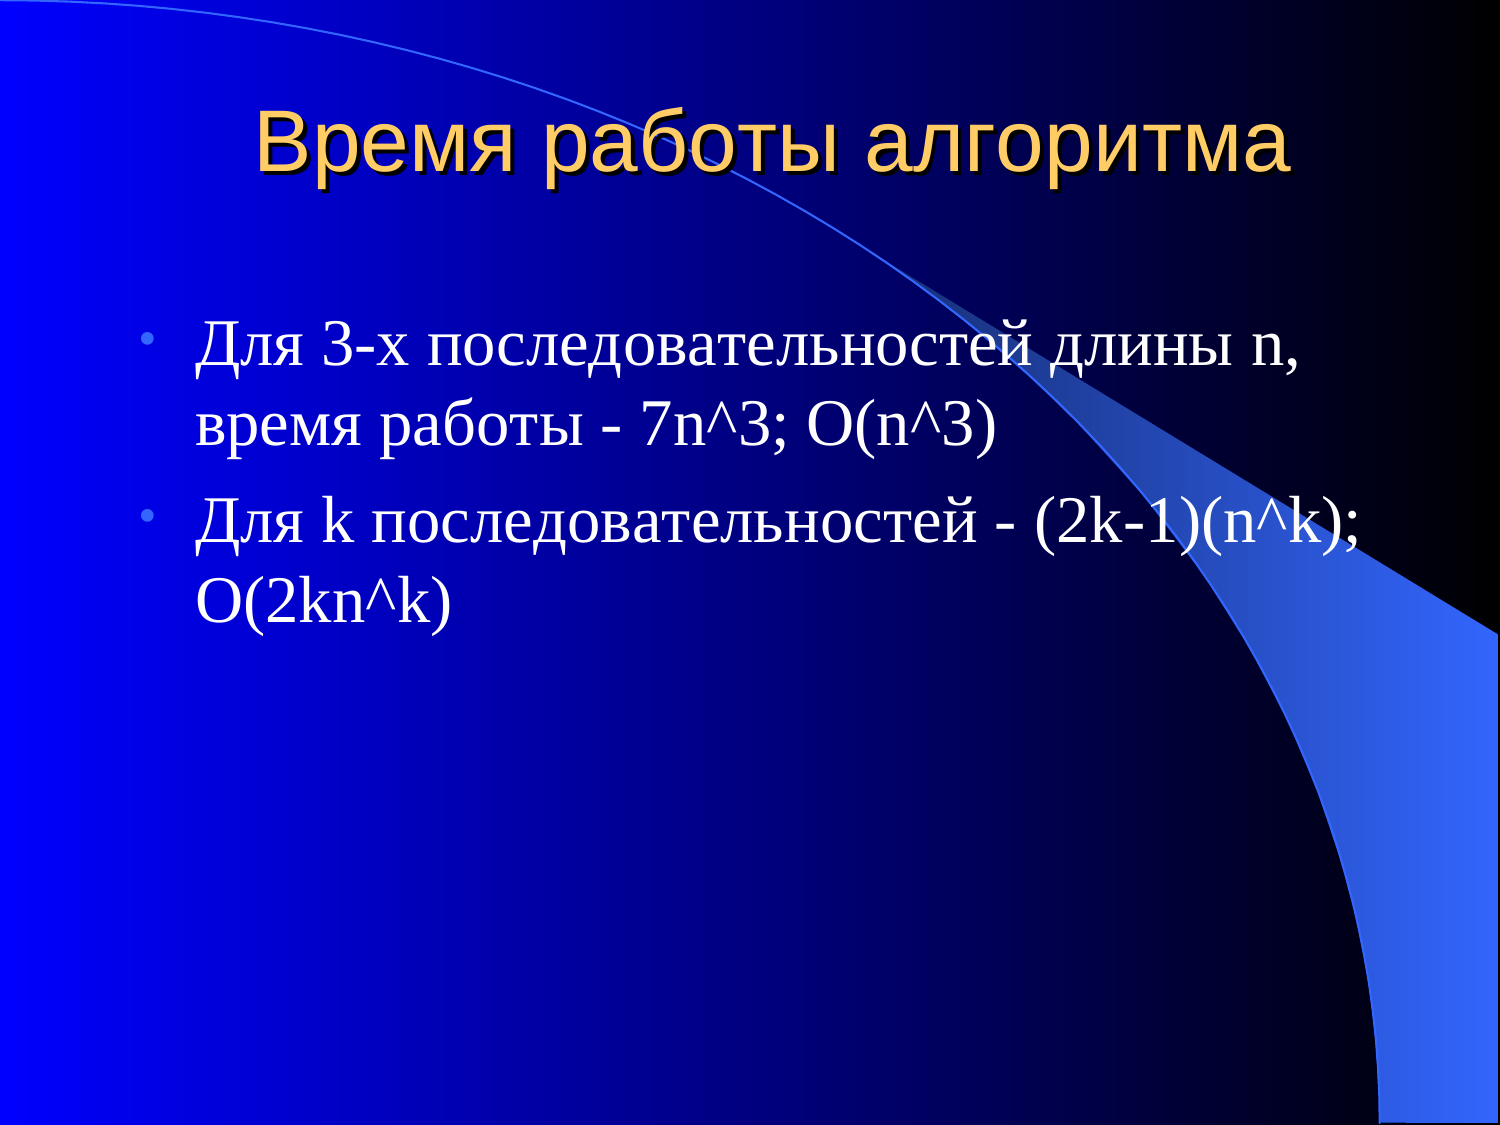

# Время работы алгоритма
Для 3-х последовательностей длины n, время работы - 7n^3; O(n^3)
Для k последовательностей - (2k-1)(n^k); O(2kn^k)